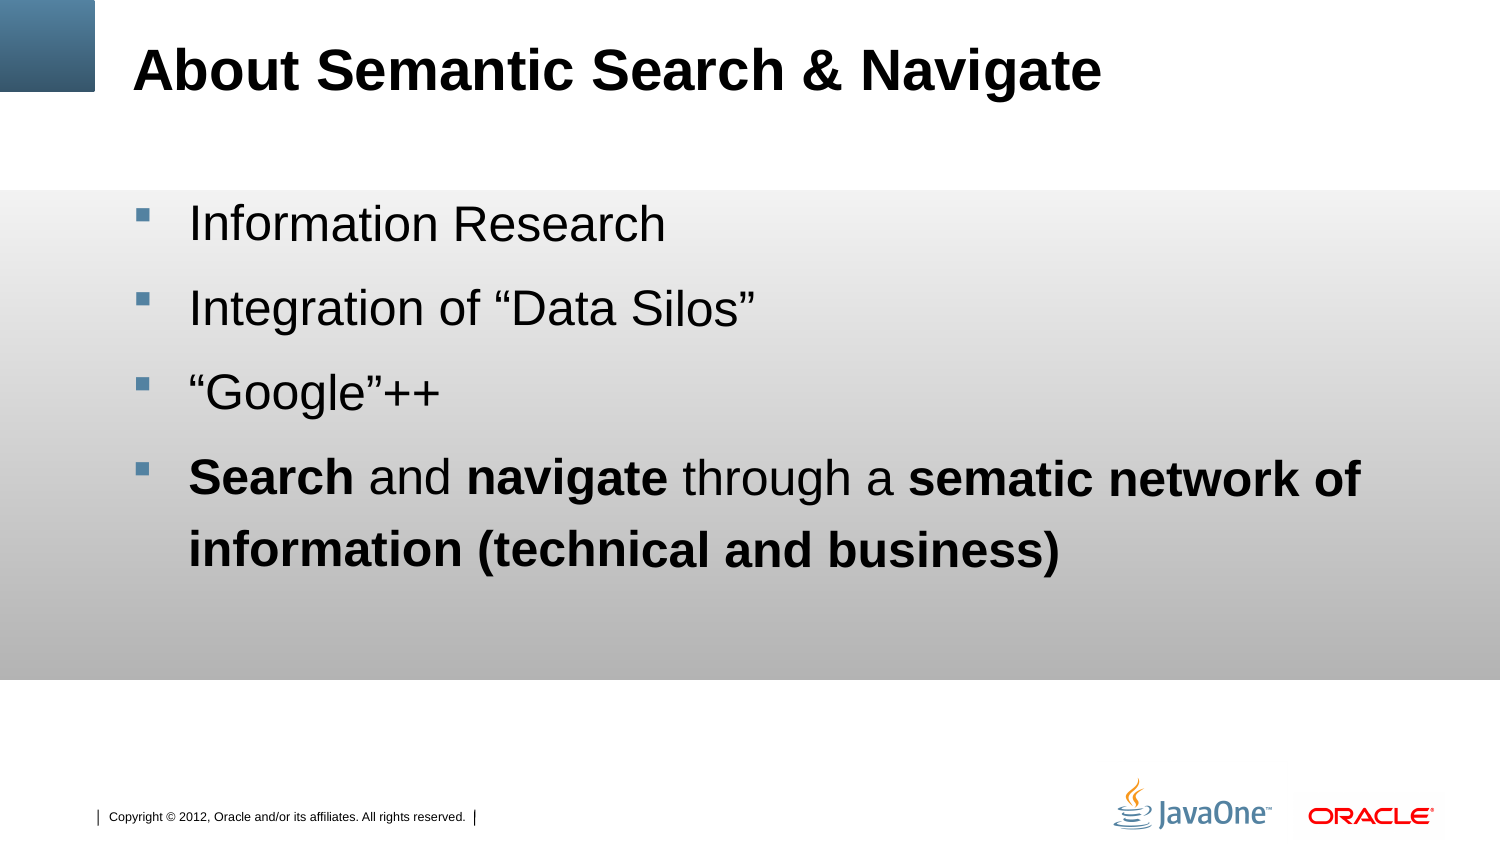

# About Semantic Search & Navigate
Information Research
Integration of “Data Silos”
“Google”++
Search and navigate through a sematic network of information (technical and business)